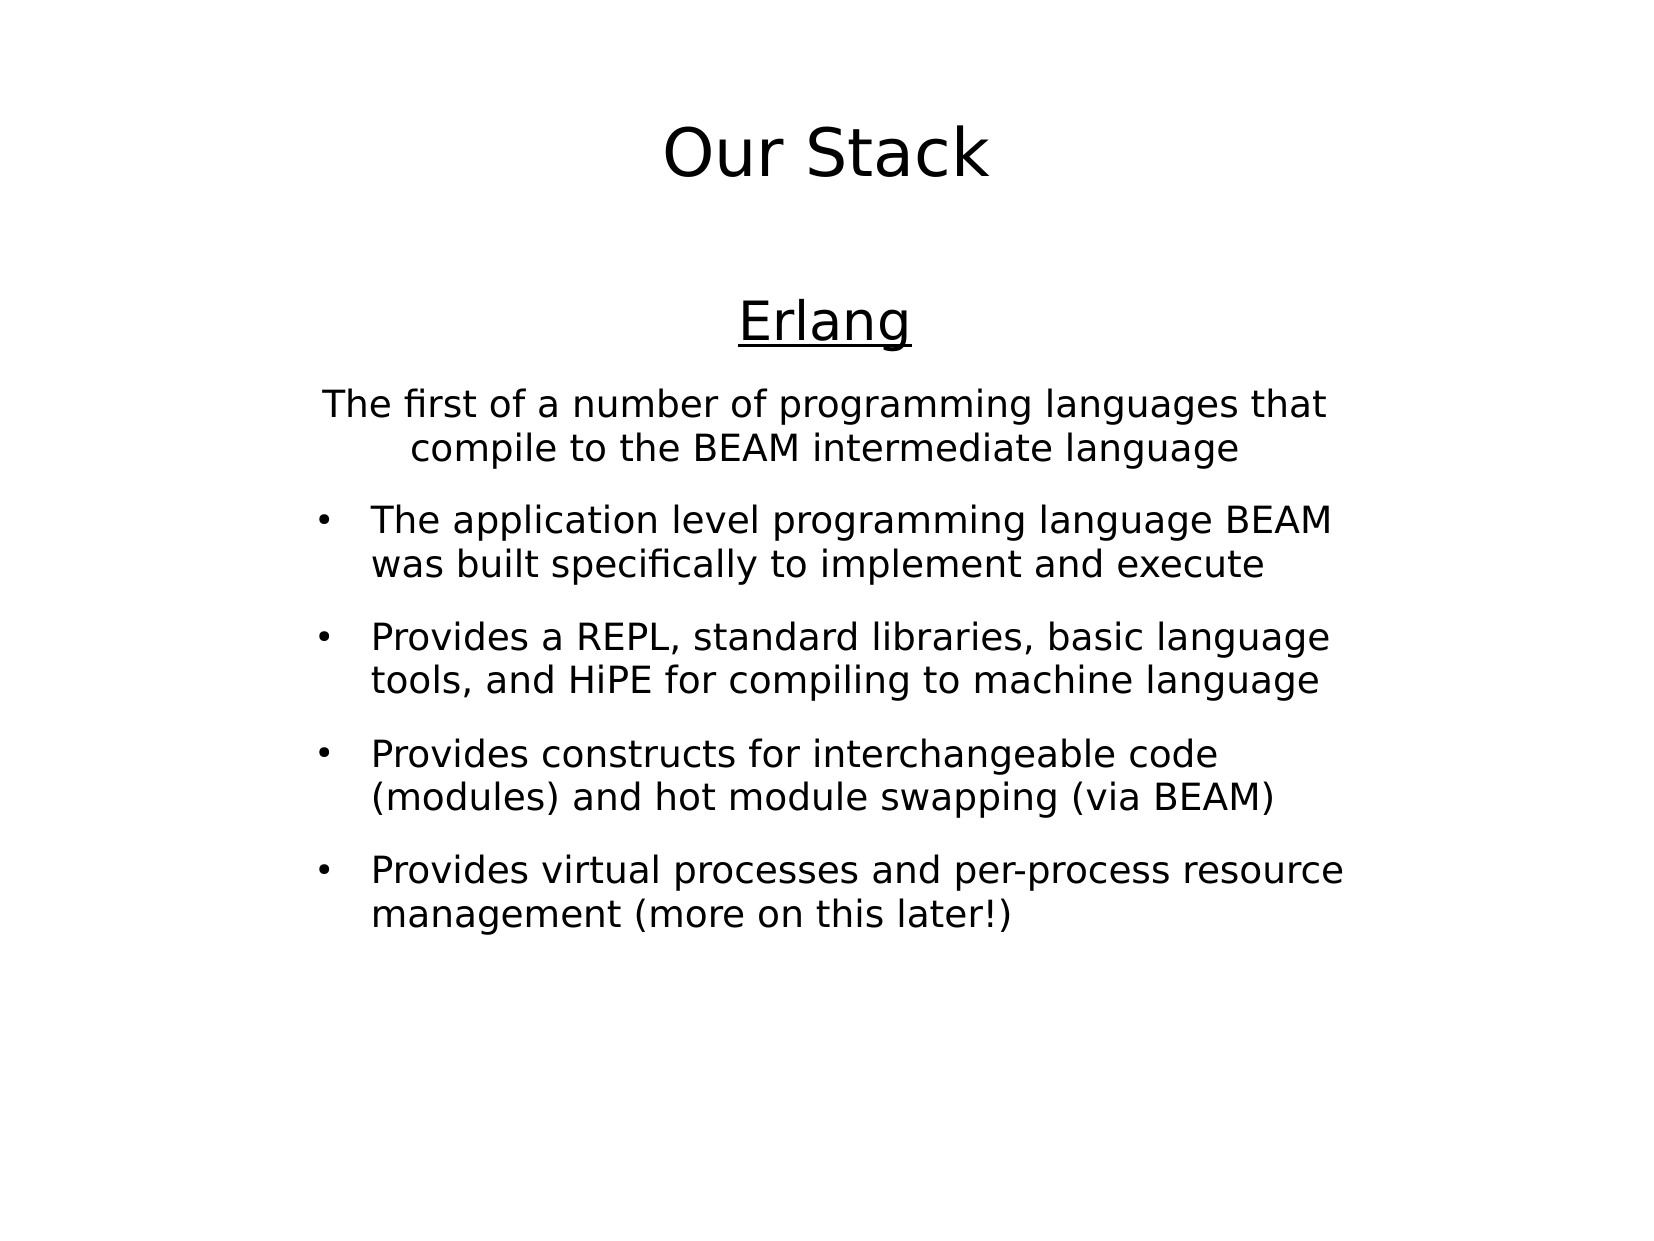

# Our Stack
Erlang
The first of a number of programming languages that compile to the BEAM intermediate language
The application level programming language BEAM was built specifically to implement and execute
Provides a REPL, standard libraries, basic language tools, and HiPE for compiling to machine language
Provides constructs for interchangeable code (modules) and hot module swapping (via BEAM)
Provides virtual processes and per-process resource management (more on this later!)